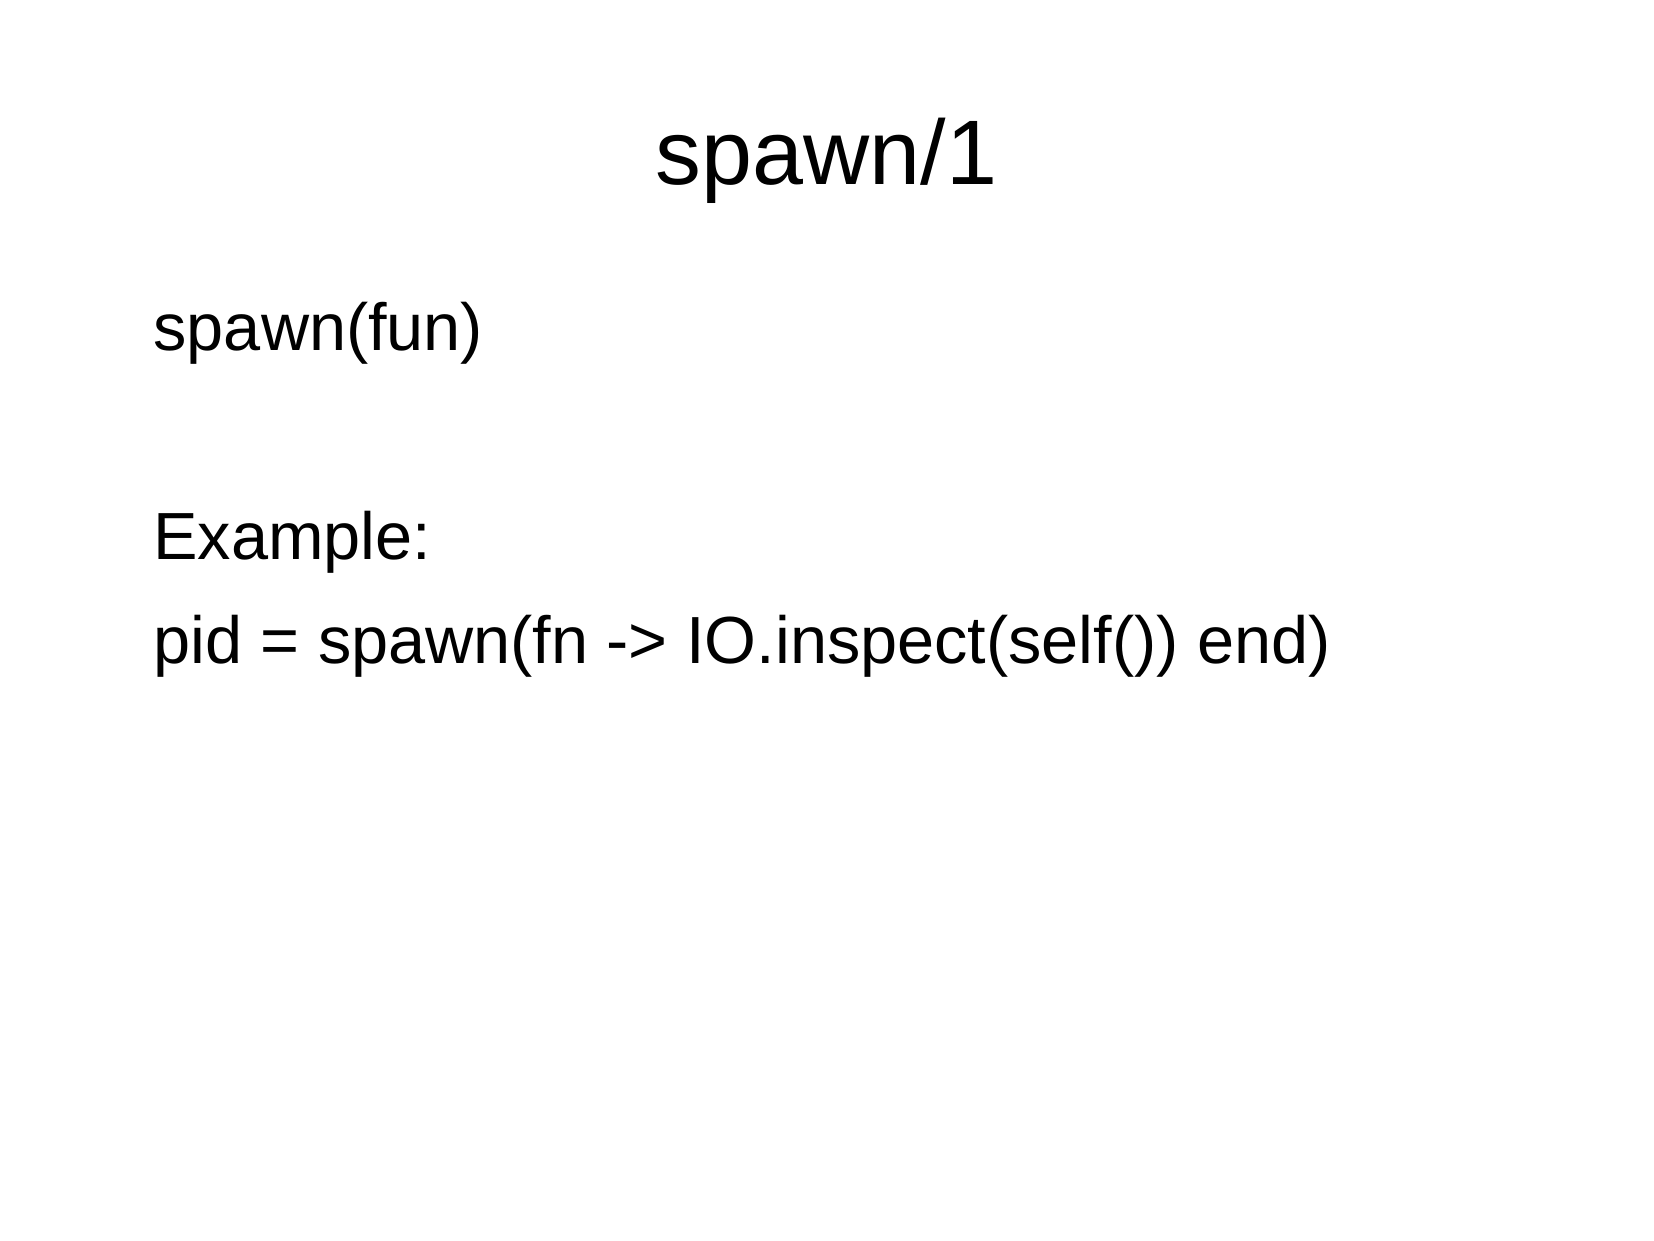

# spawn/1
spawn(fun)
Example:
pid = spawn(fn -> IO.inspect(self()) end)